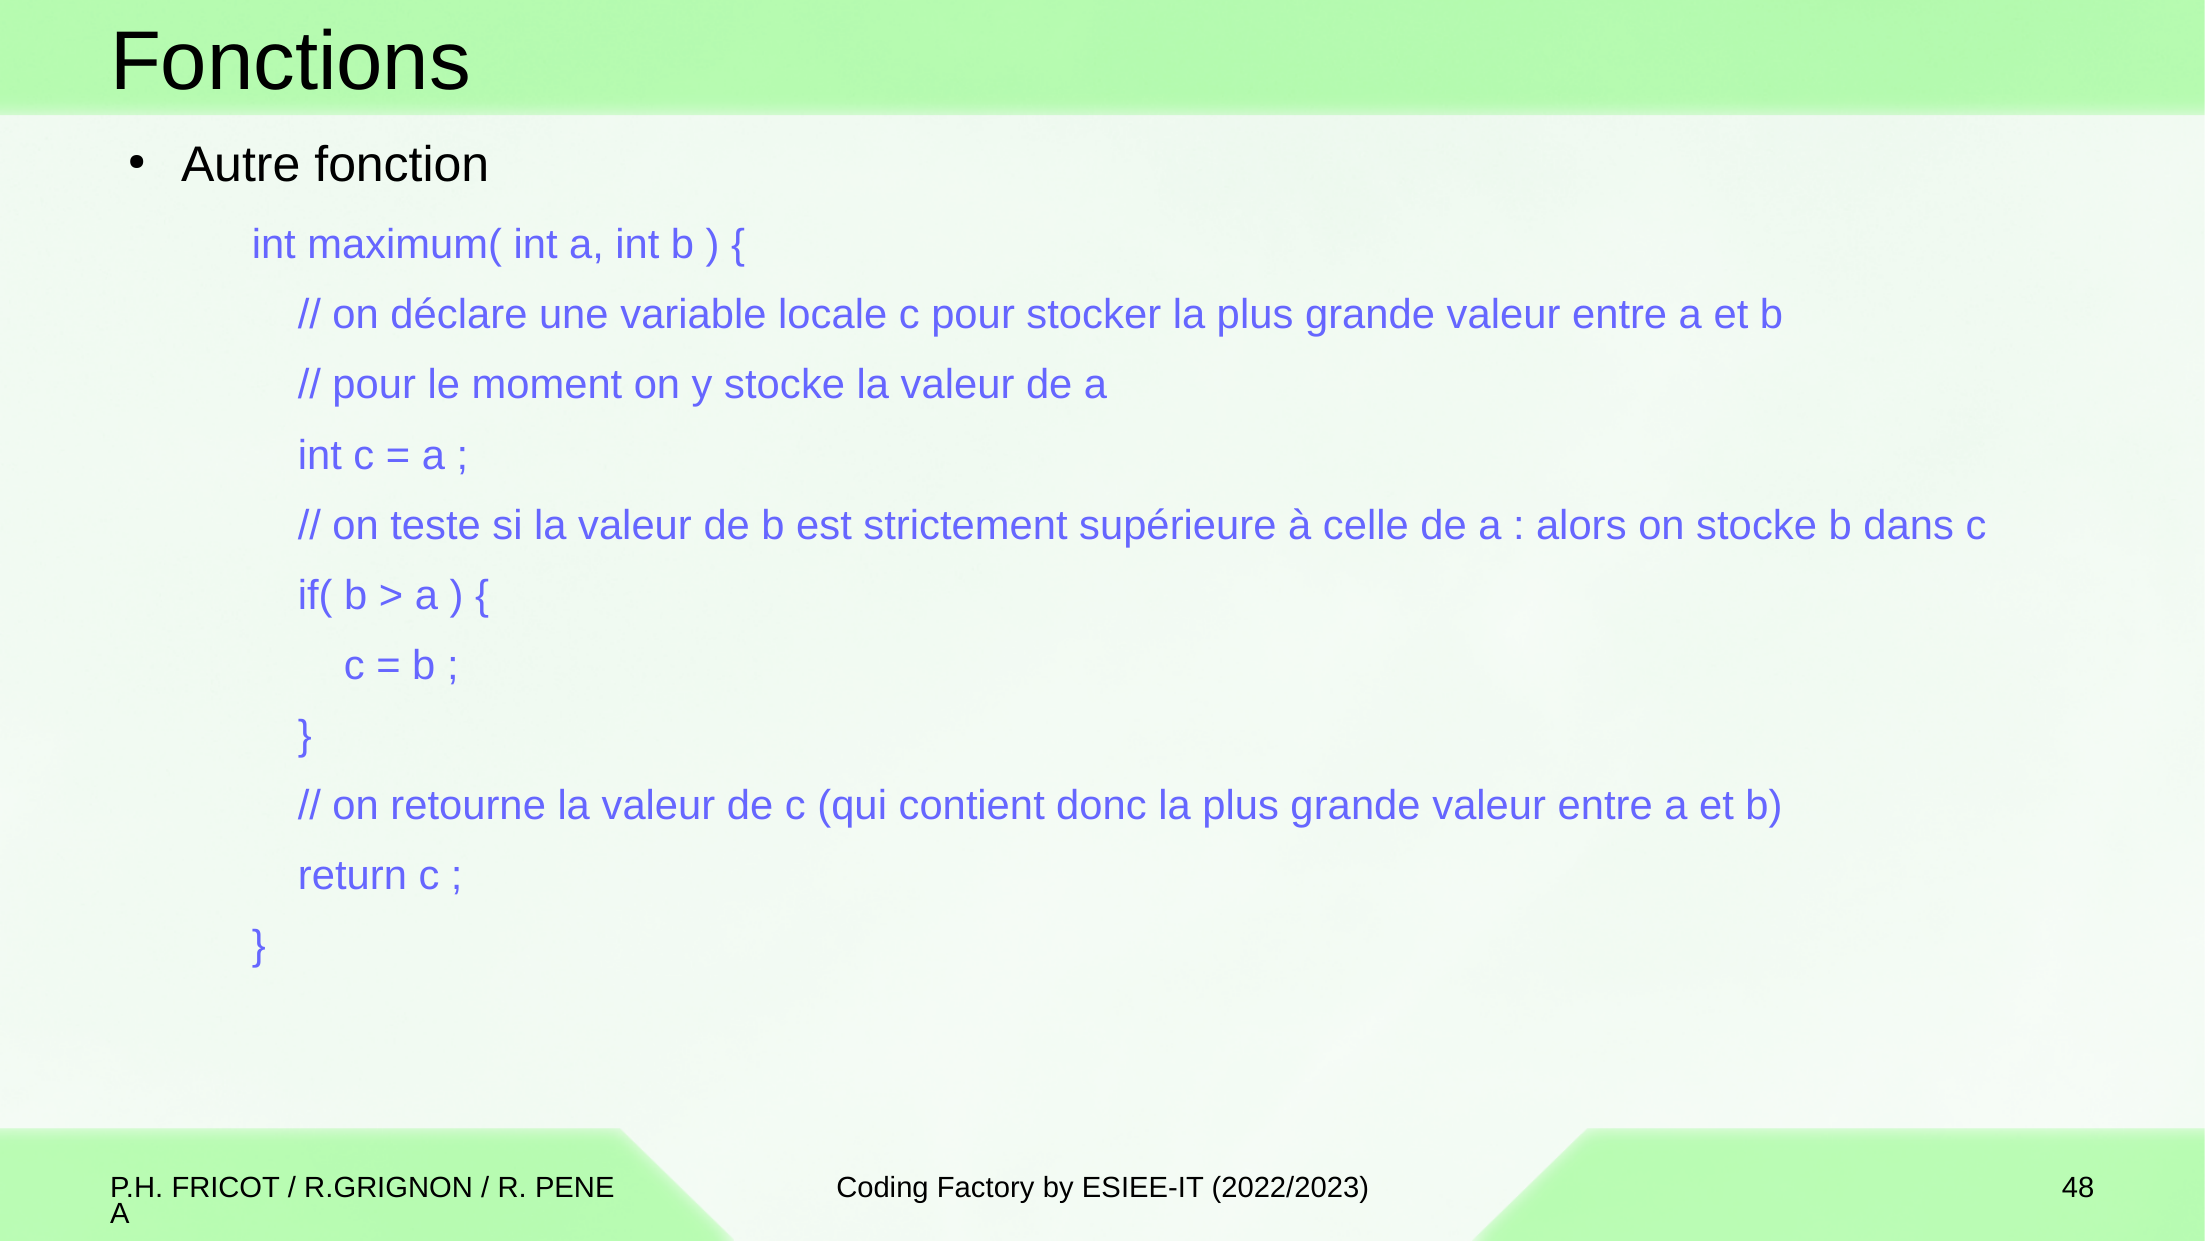

# Fonctions
Autre fonction
int maximum( int a, int b ) {
 // on déclare une variable locale c pour stocker la plus grande valeur entre a et b
 // pour le moment on y stocke la valeur de a
 int c = a ;
 // on teste si la valeur de b est strictement supérieure à celle de a : alors on stocke b dans c
 if( b > a ) {
 c = b ;
 }
 // on retourne la valeur de c (qui contient donc la plus grande valeur entre a et b)
 return c ;
}
P.H. FRICOT / R.GRIGNON / R. PENEA
Coding Factory by ESIEE-IT (2022/2023)
48